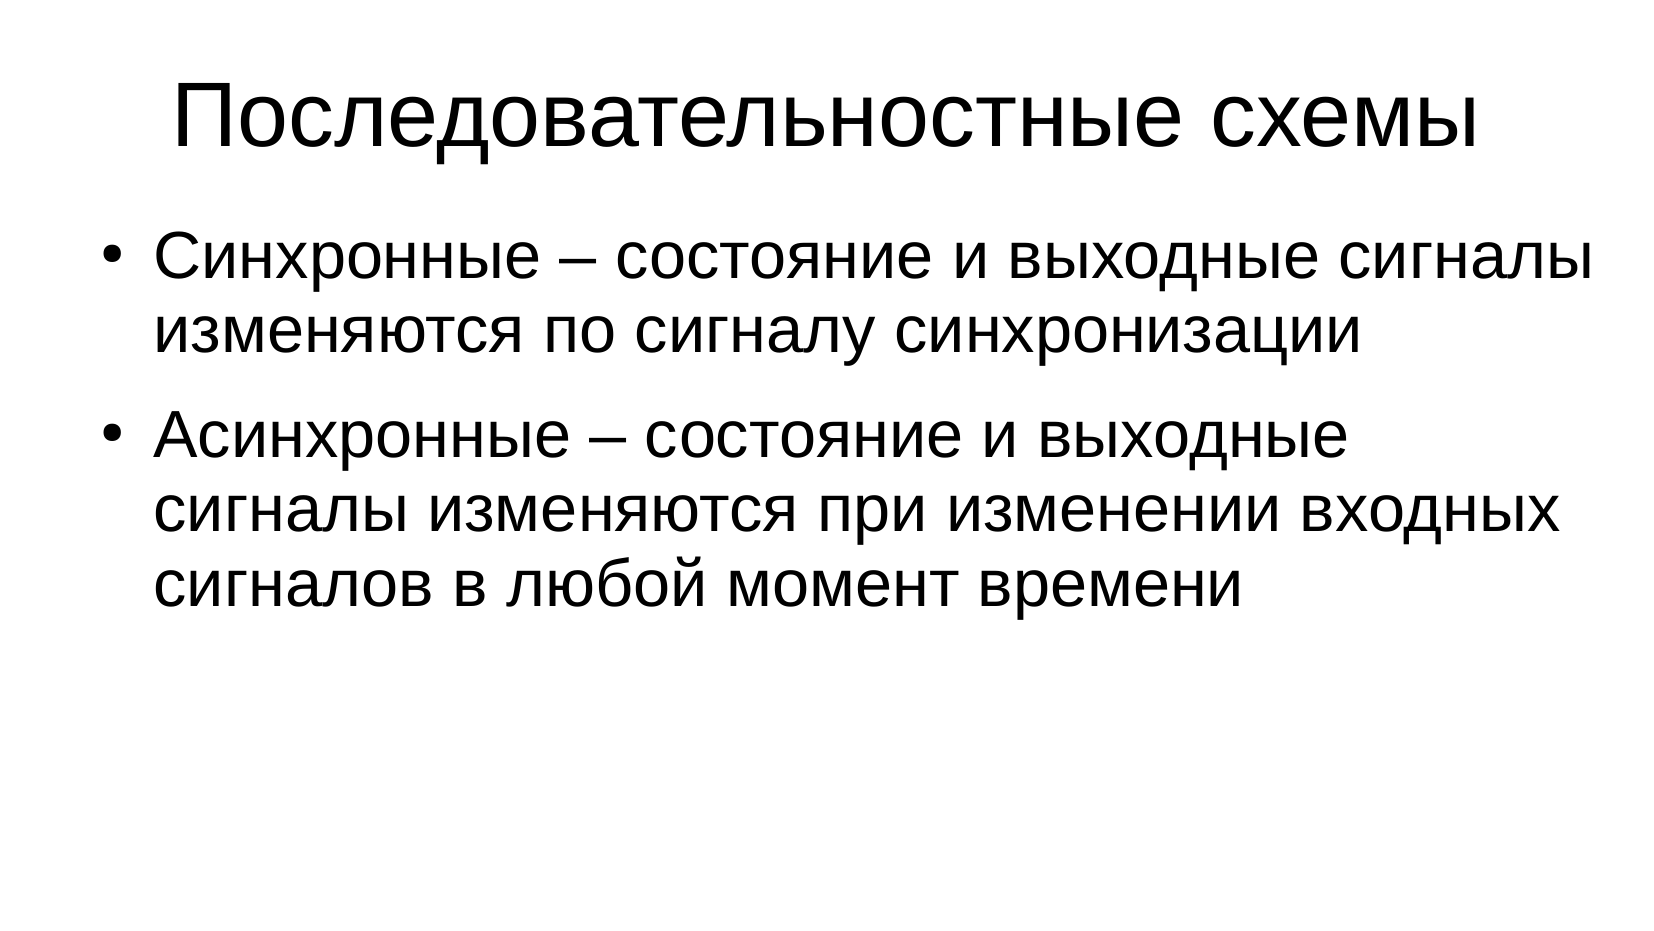

# Последовательностные схемы
Синхронные – состояние и выходные сигналы изменяются по сигналу синхронизации
Асинхронные – состояние и выходные сигналы изменяются при изменении входных сигналов в любой момент времени